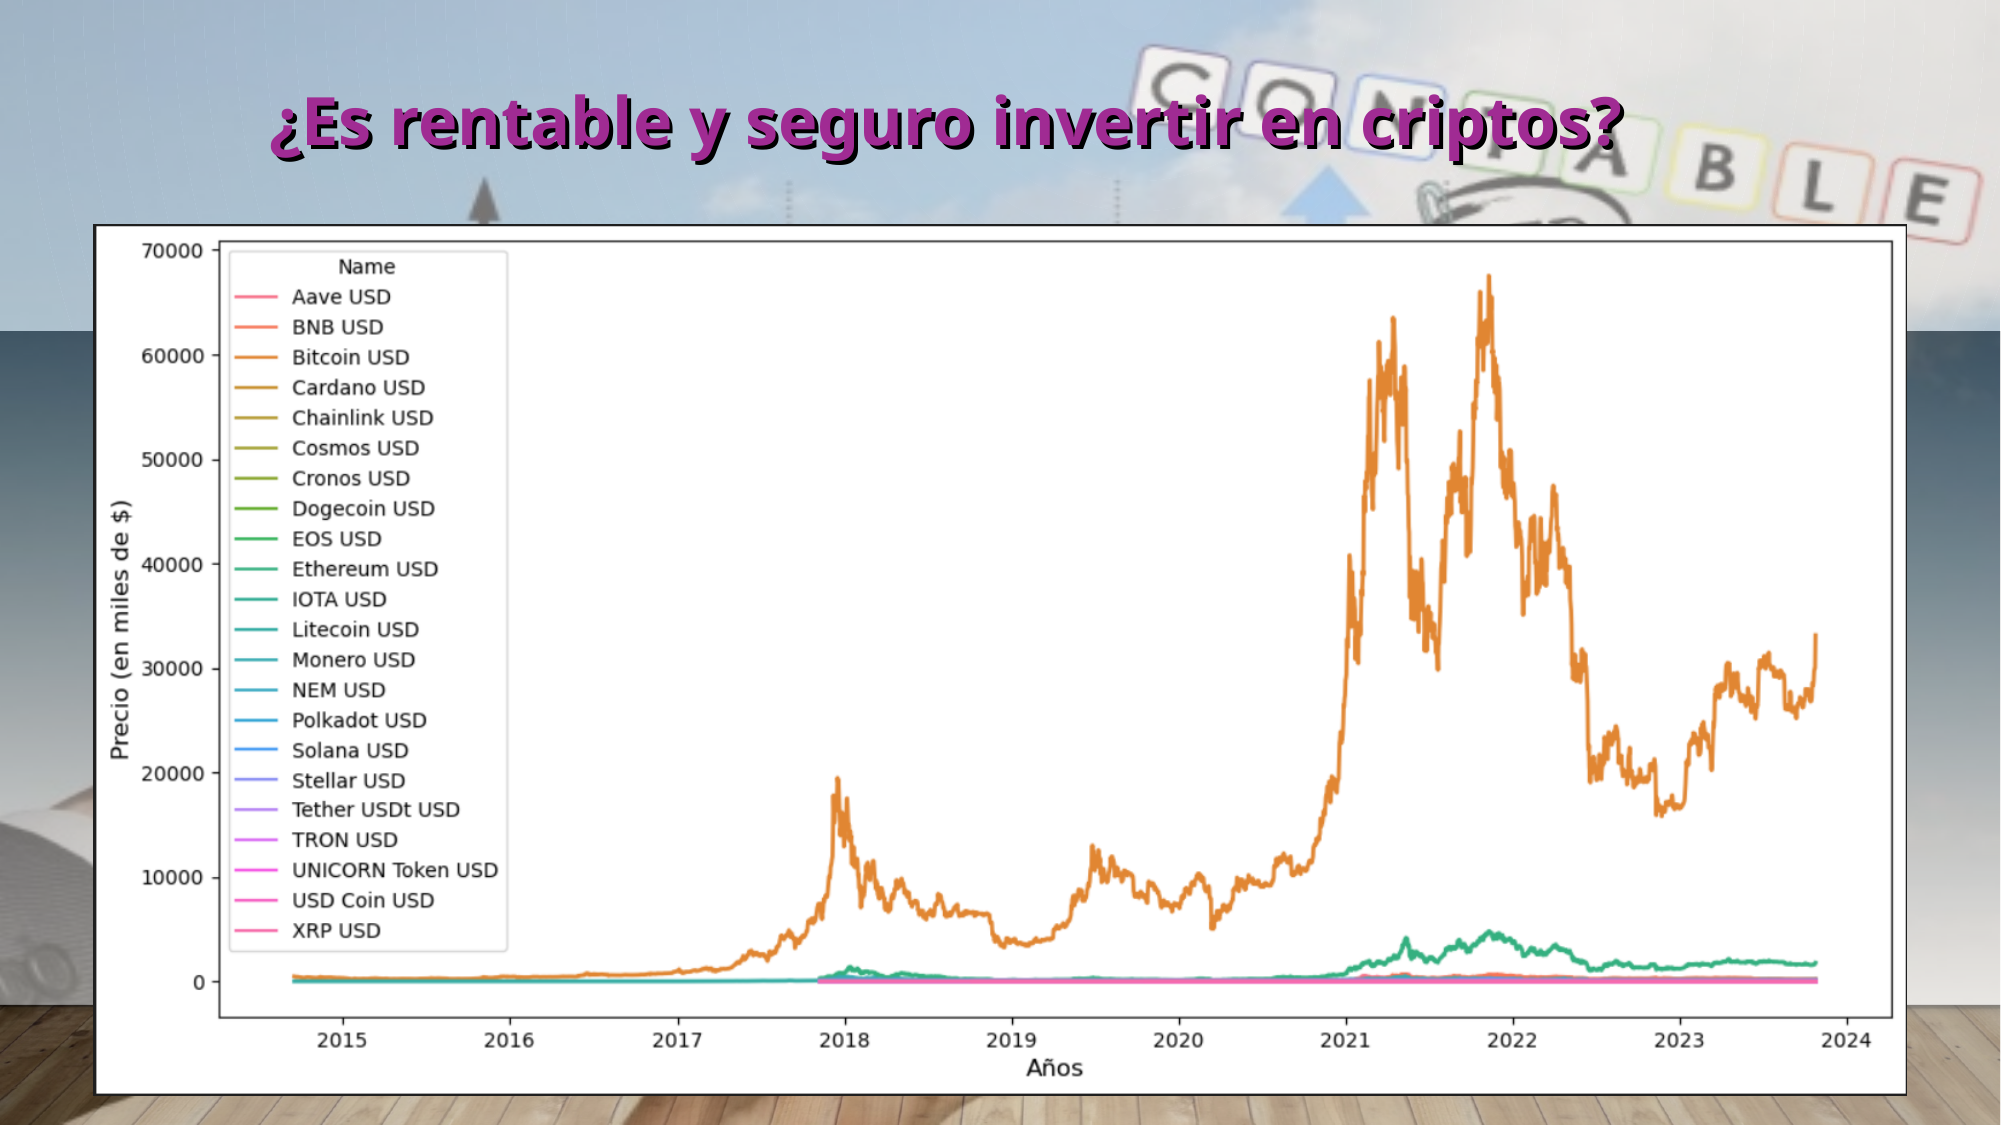

¿Es rentable y seguro invertir en criptos?